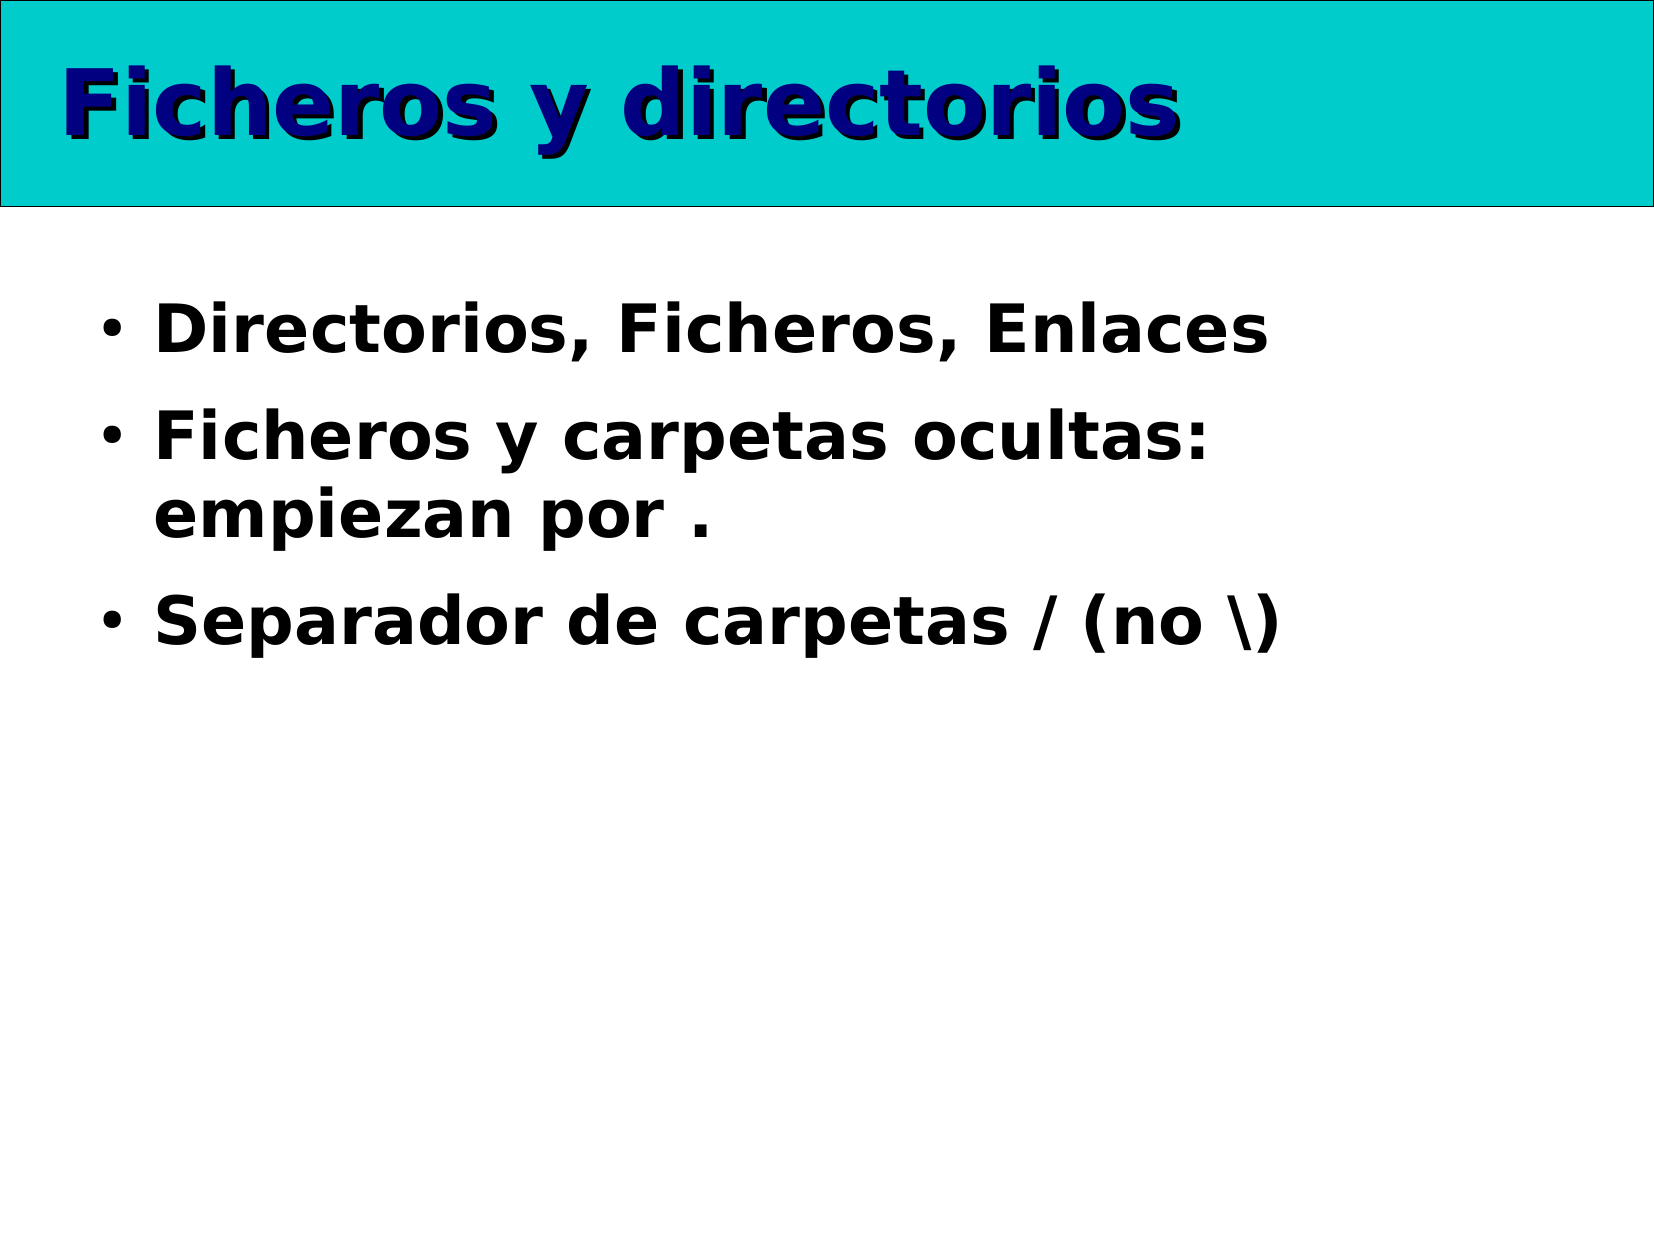

# Ficheros y directorios
Directorios, Ficheros, Enlaces
Ficheros y carpetas ocultas: empiezan por .
Separador de carpetas / (no \)